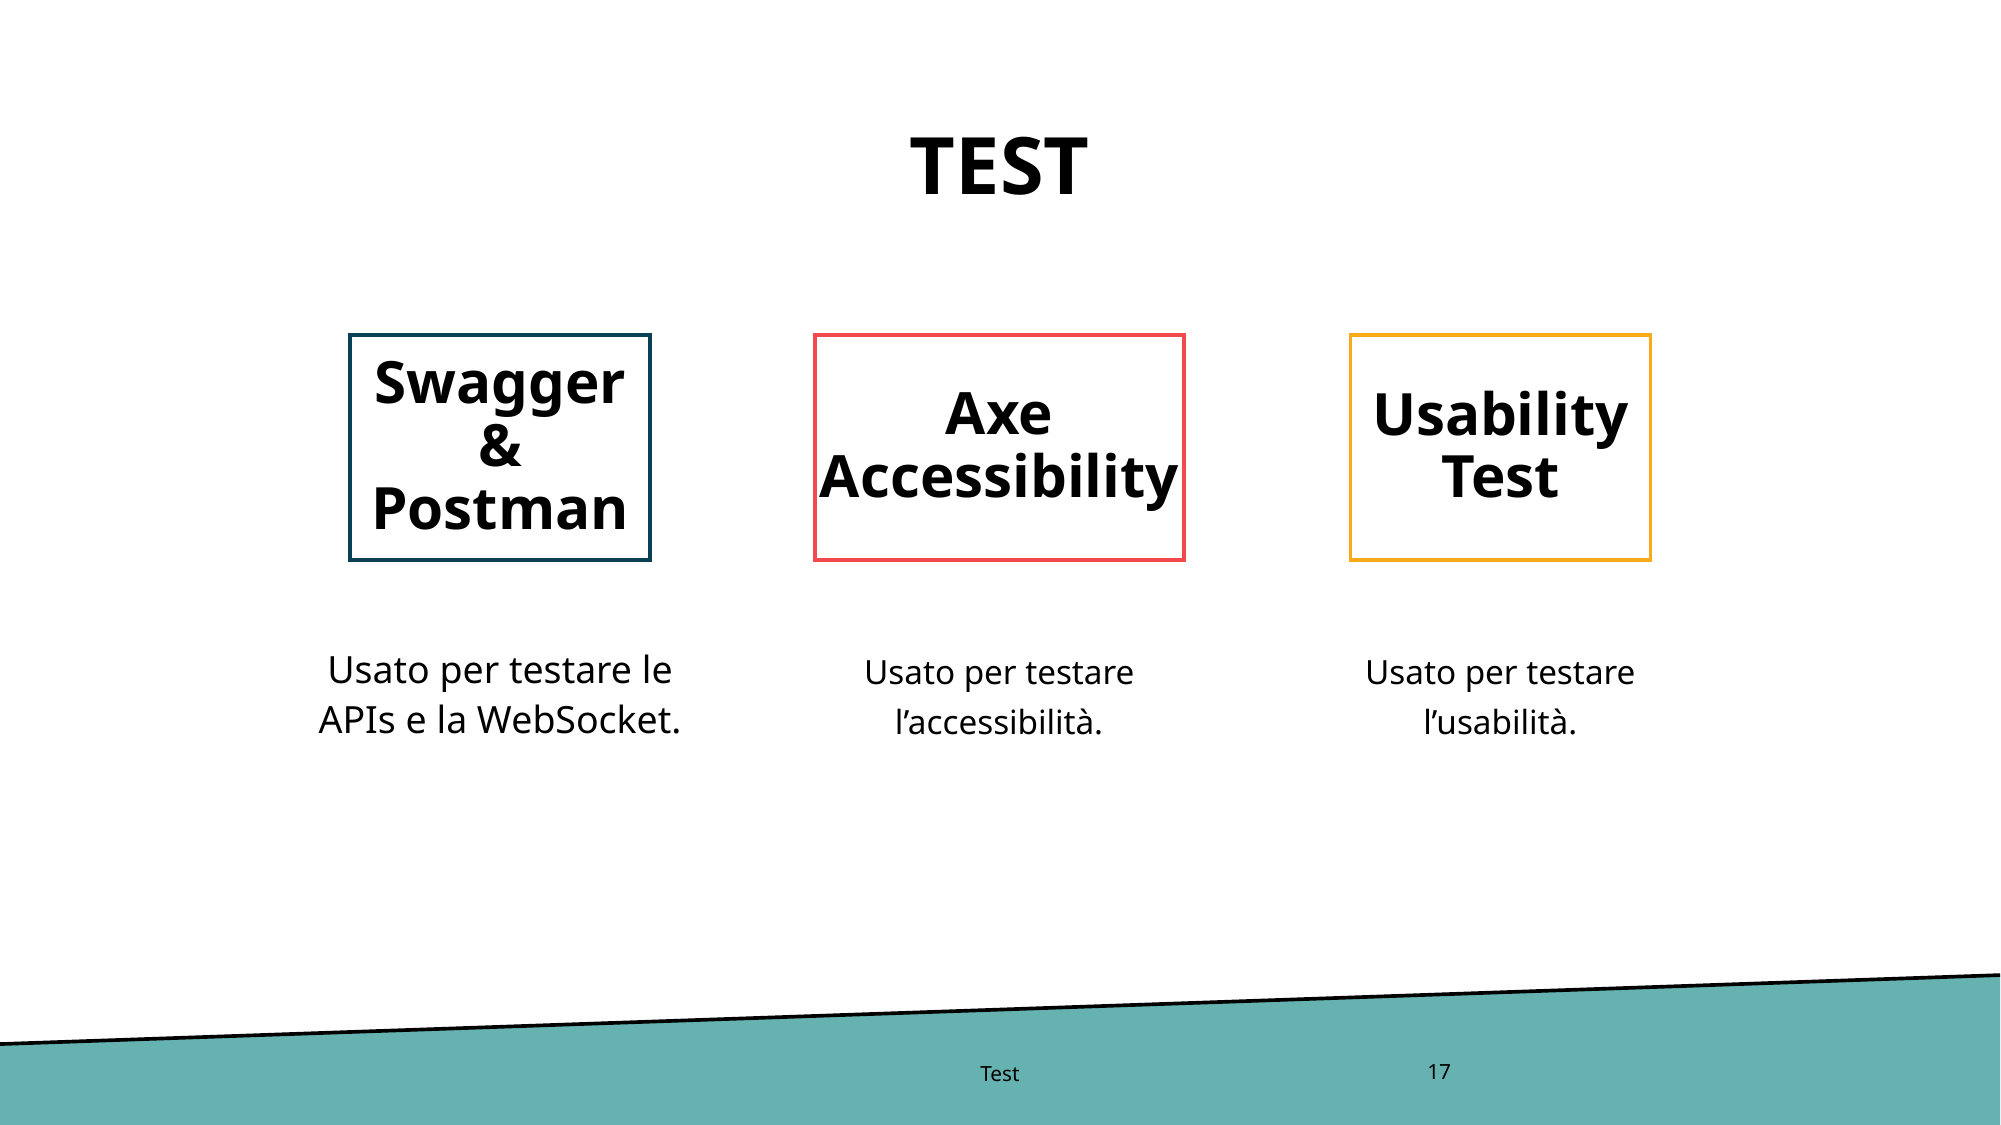

# test
Axe Accessibility
Swagger &
Postman
Usability Test
Usato per testare le APIs e la WebSocket.
Usato per testare l’accessibilità.
Usato per testare l’usabilità.
Test